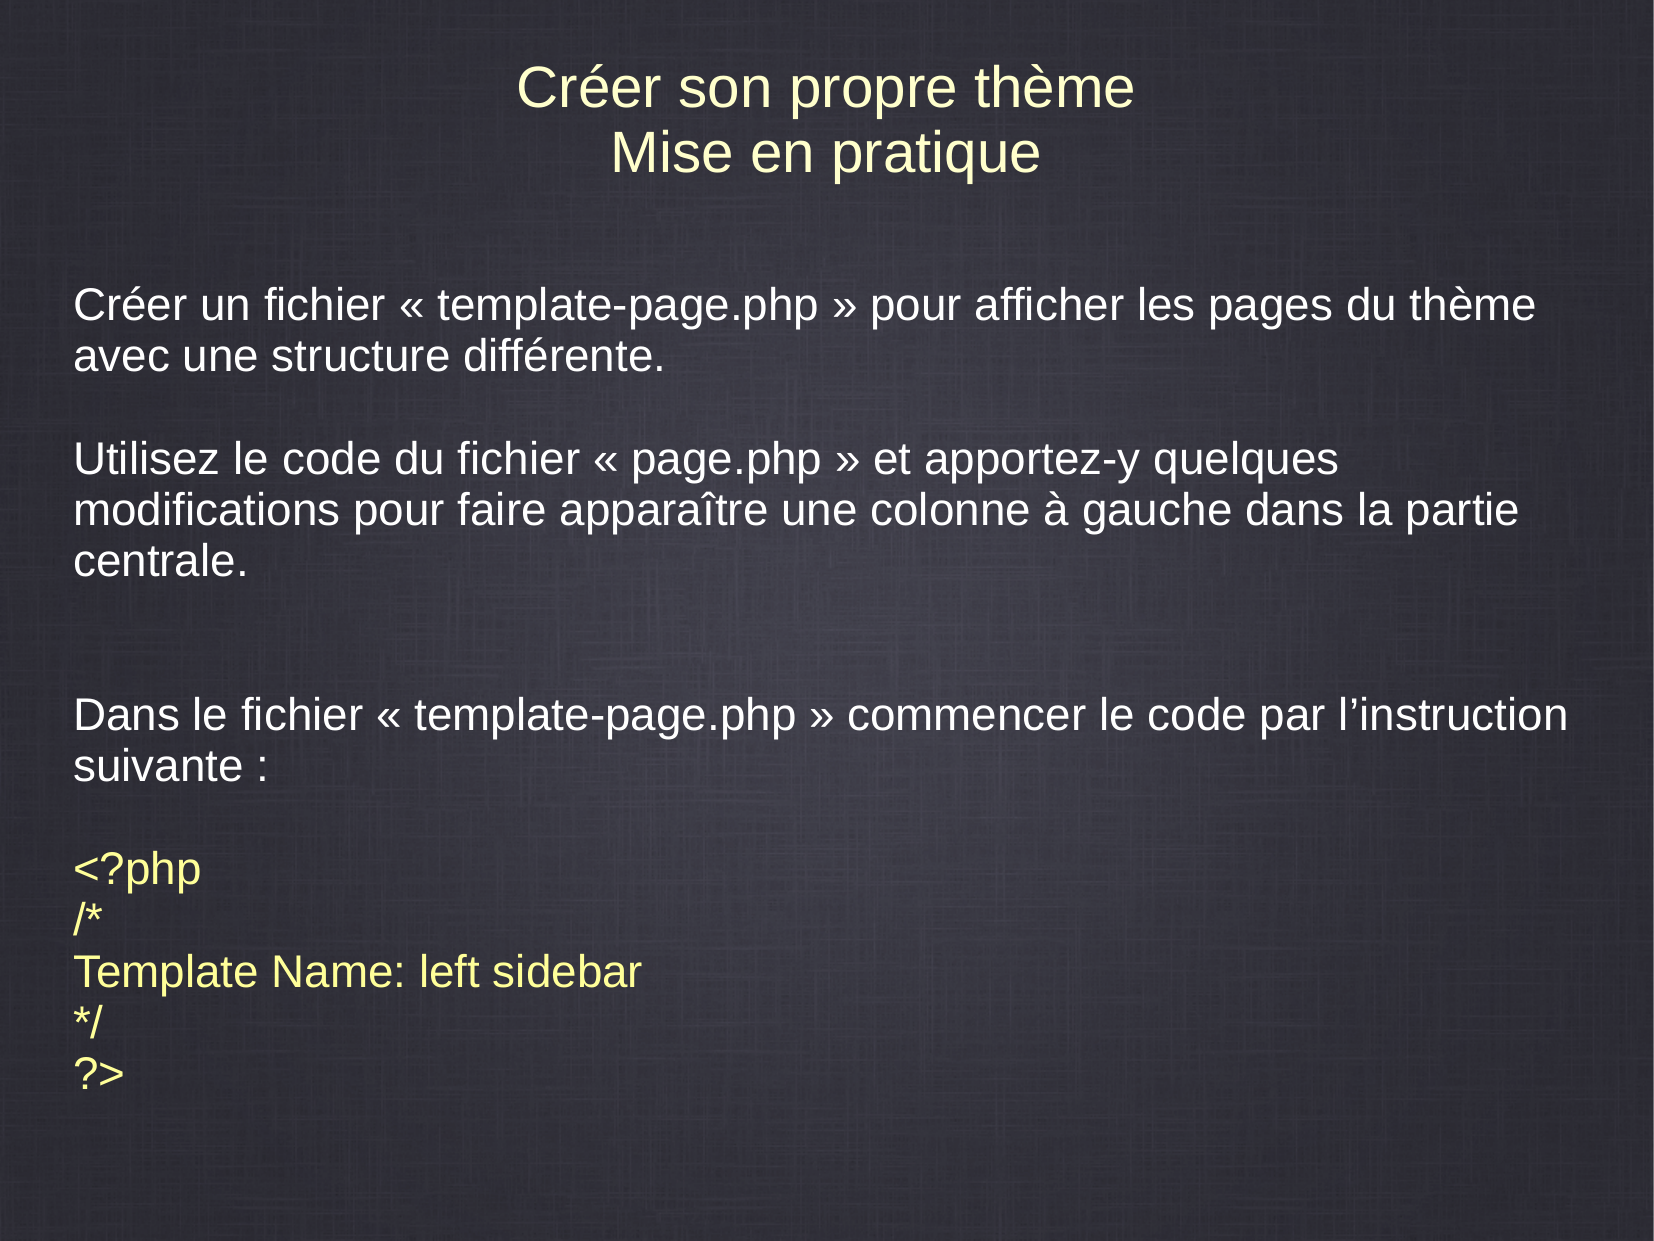

Créer son propre thème
Mise en pratique
Créer un fichier « template-page.php » pour afficher les pages du thème avec une structure différente.
Utilisez le code du fichier « page.php » et apportez-y quelques modifications pour faire apparaître une colonne à gauche dans la partie centrale.
Dans le fichier « template-page.php » commencer le code par l’instruction suivante :
<?php
/*
Template Name: left sidebar
*/
?>